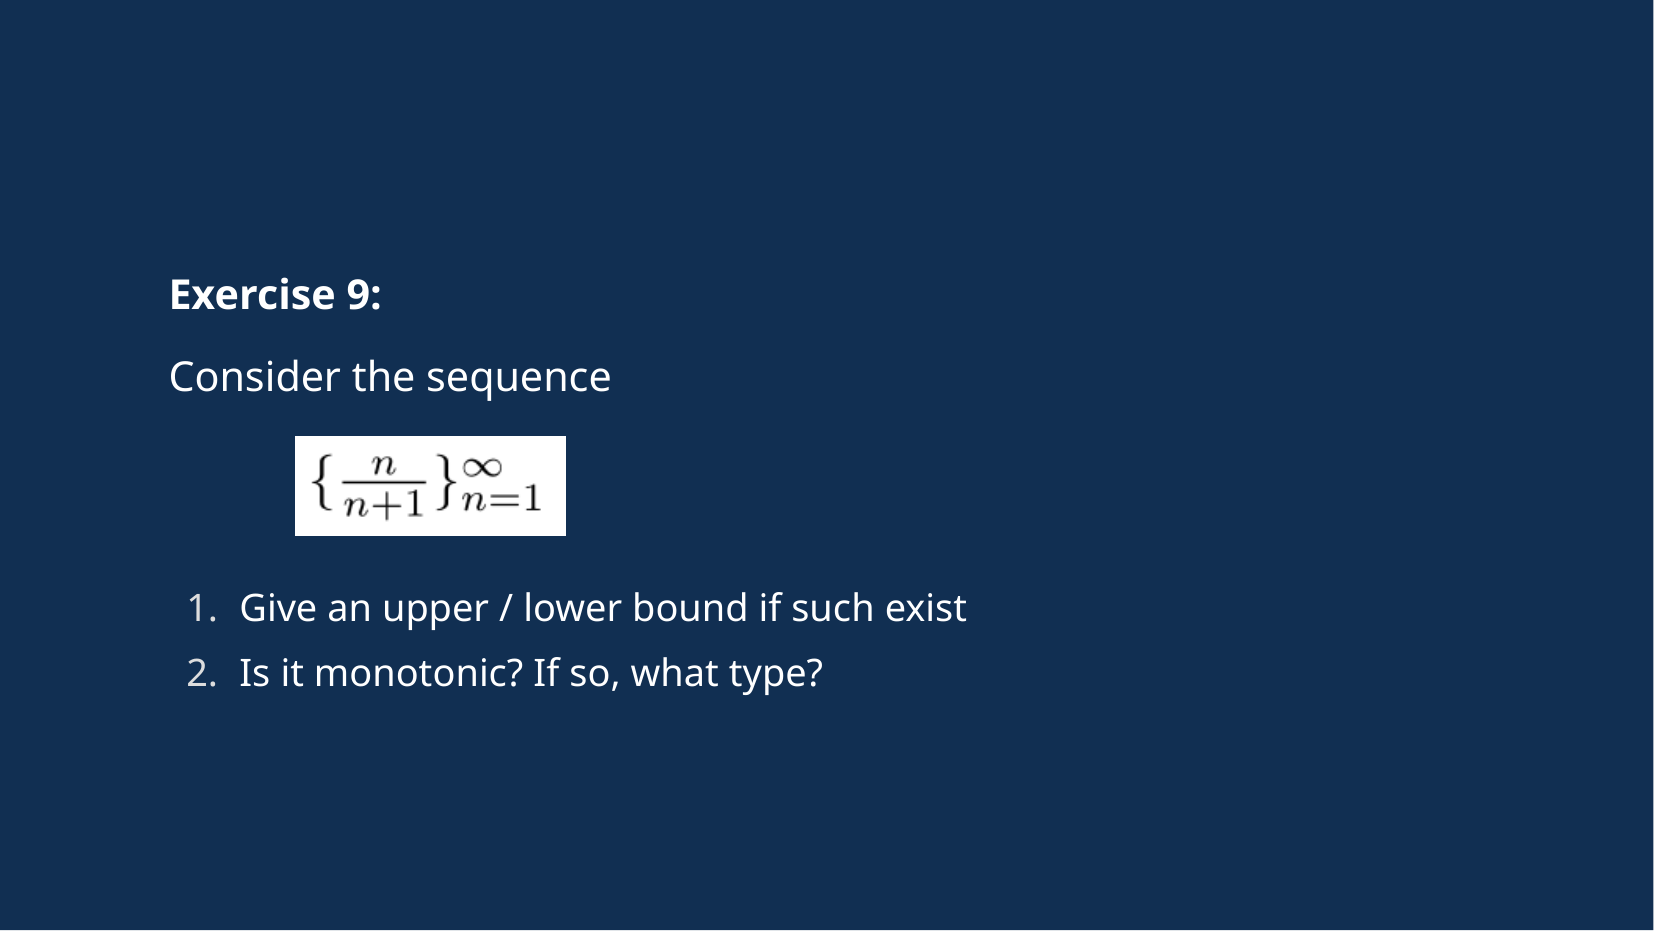

# Exercise 9:
Consider the sequence
Give an upper / lower bound if such exist
Is it monotonic? If so, what type?